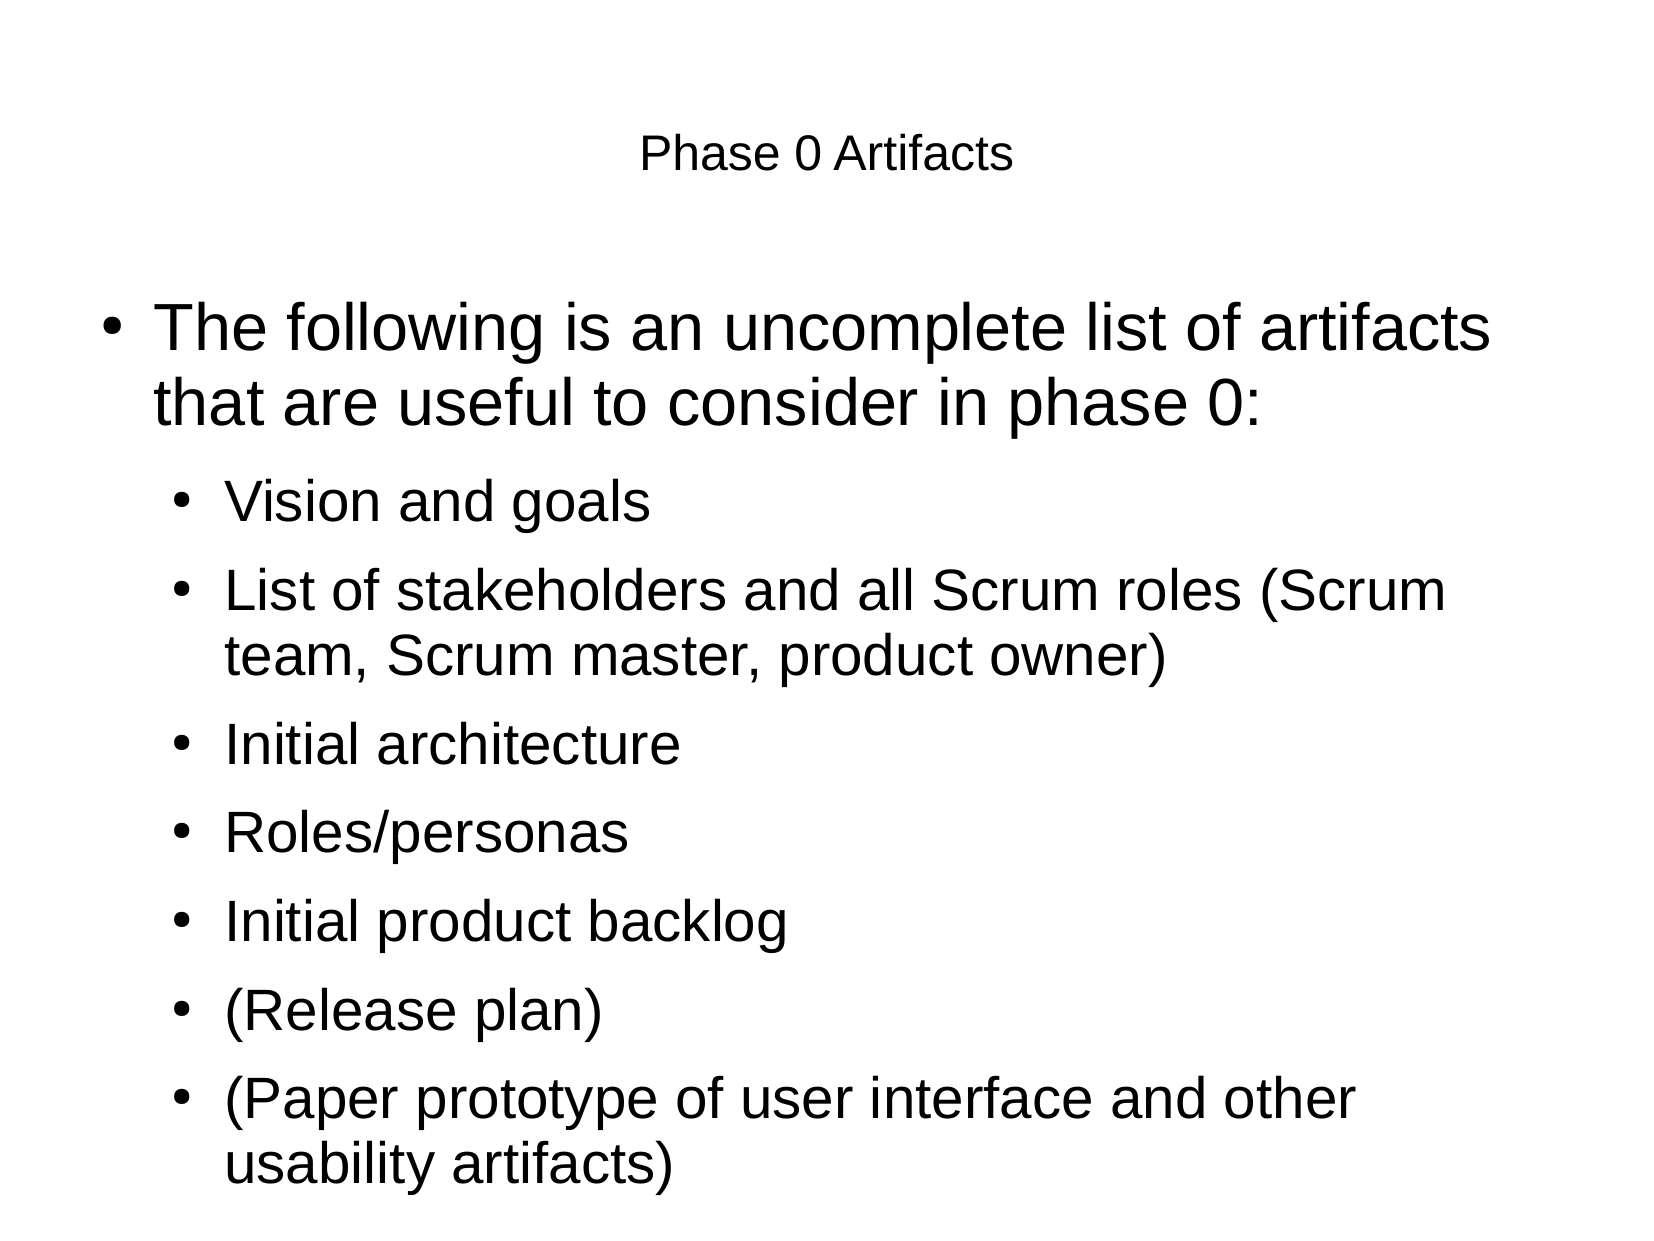

# Phase 0 Artifacts
The following is an uncomplete list of artifacts that are useful to consider in phase 0:
Vision and goals
List of stakeholders and all Scrum roles (Scrum team, Scrum master, product owner)
Initial architecture
Roles/personas
Initial product backlog
(Release plan)
(Paper prototype of user interface and other usability artifacts)